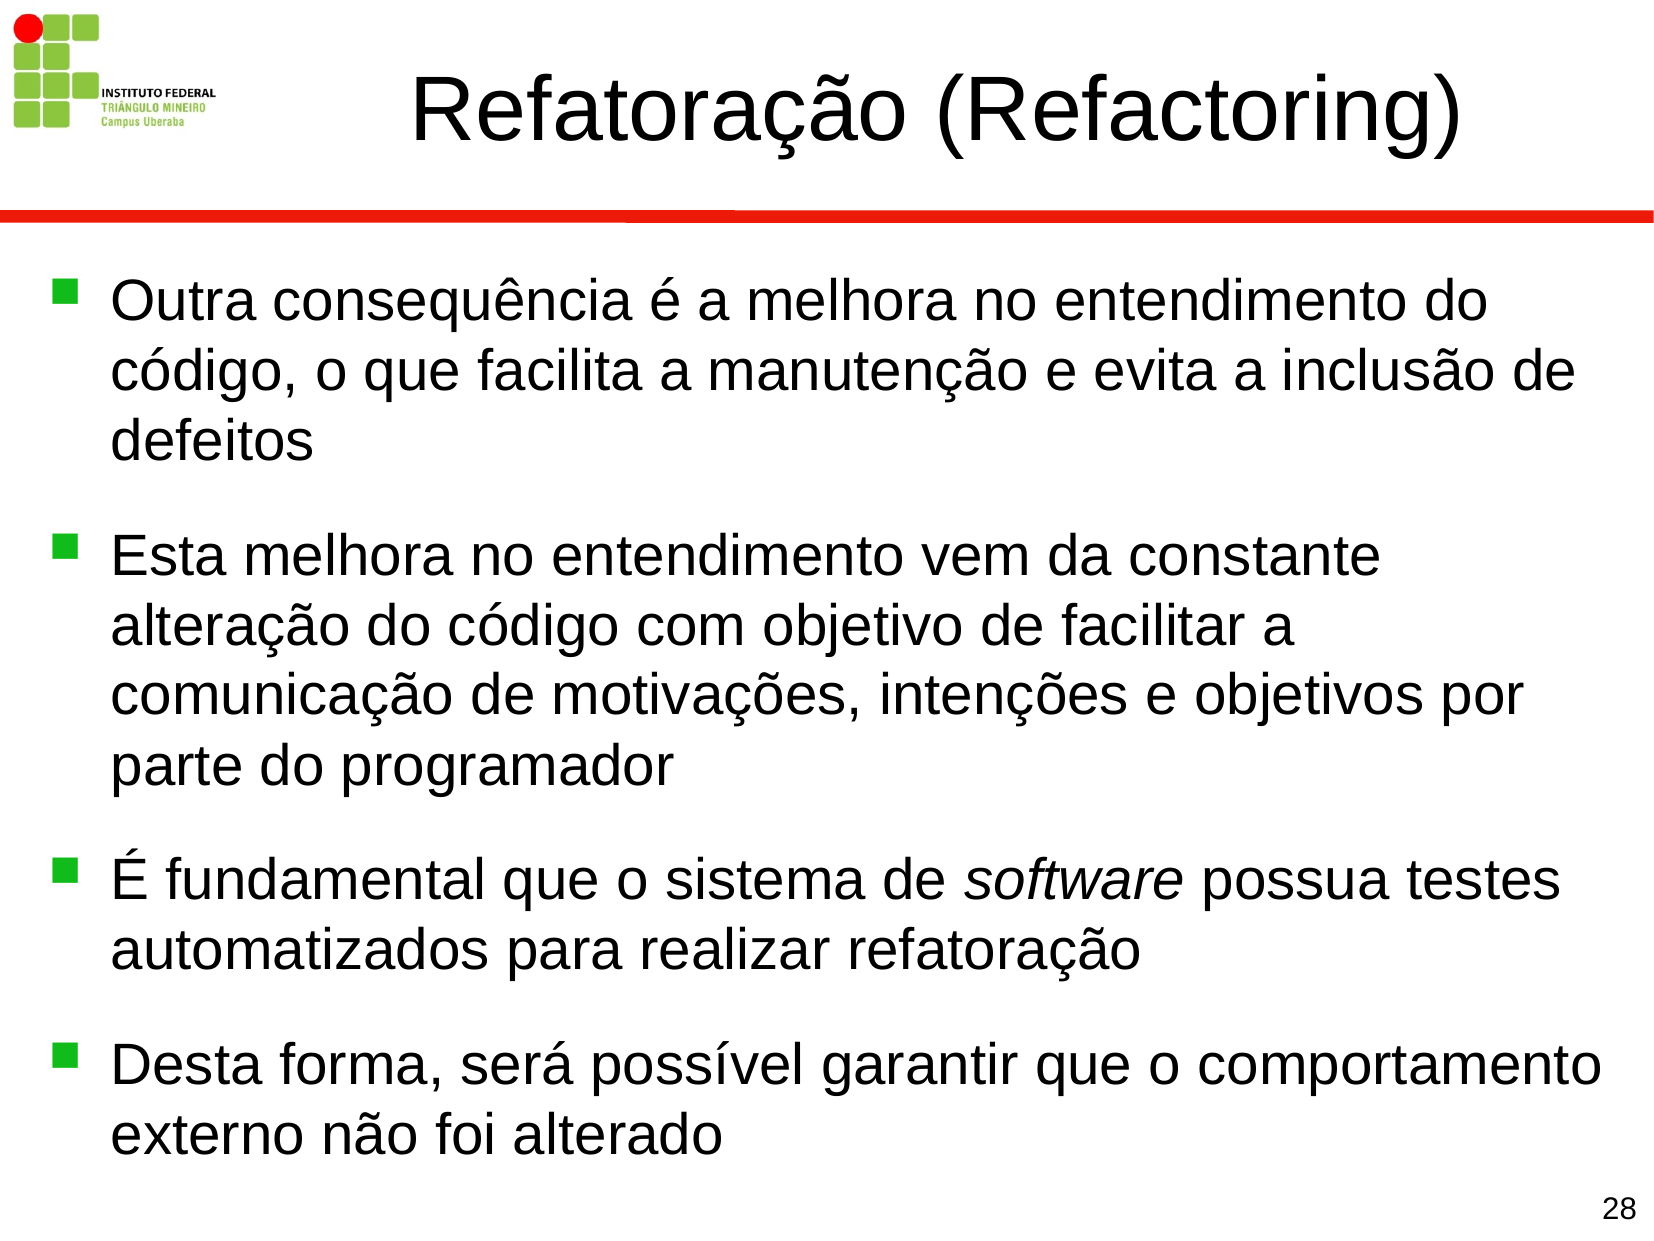

Refatoração (Refactoring)
Outra consequência é a melhora no entendimento do código, o que facilita a manutenção e evita a inclusão de defeitos
Esta melhora no entendimento vem da constante alteração do código com objetivo de facilitar a comunicação de motivações, intenções e objetivos por parte do programador
É fundamental que o sistema de software possua testes automatizados para realizar refatoração
Desta forma, será possível garantir que o comportamento externo não foi alterado